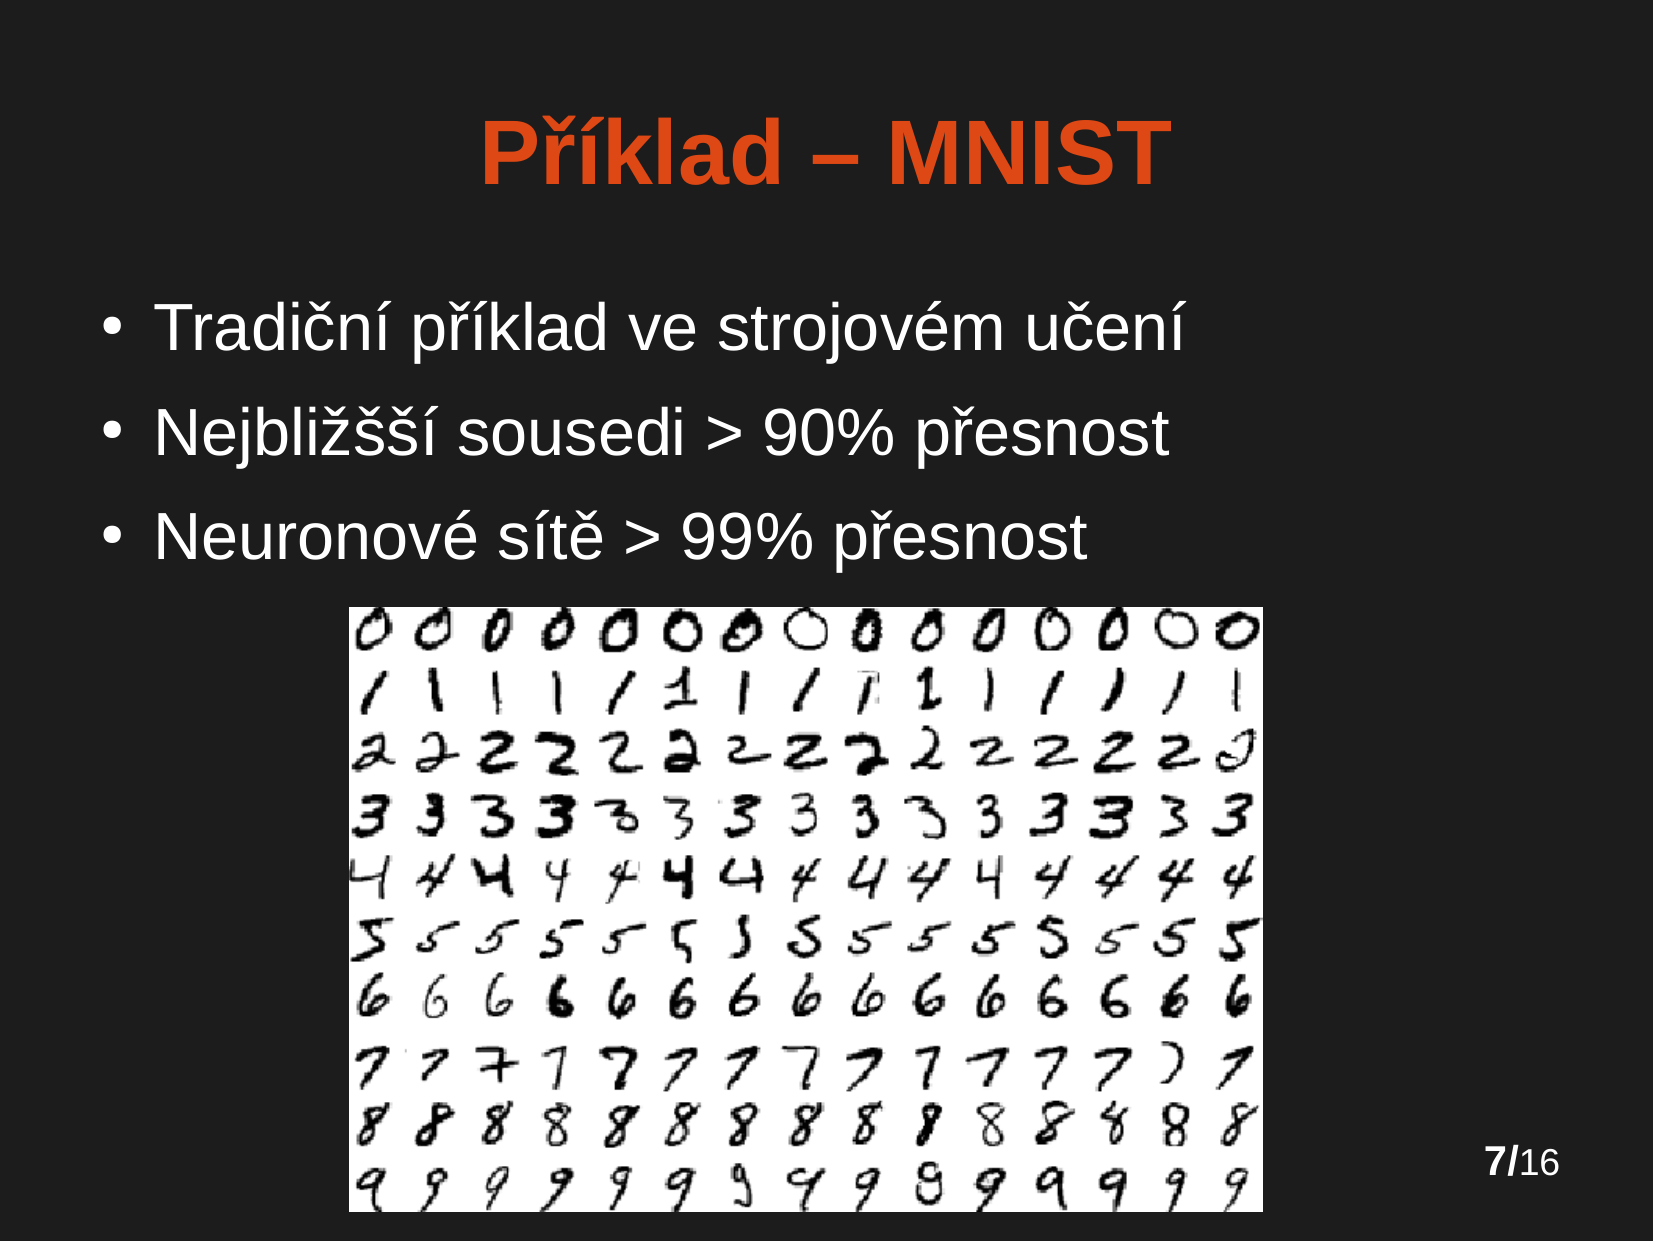

# Příklad – MNIST
Tradiční příklad ve strojovém učení
Nejbližšší sousedi > 90% přesnost
Neuronové sítě > 99% přesnost